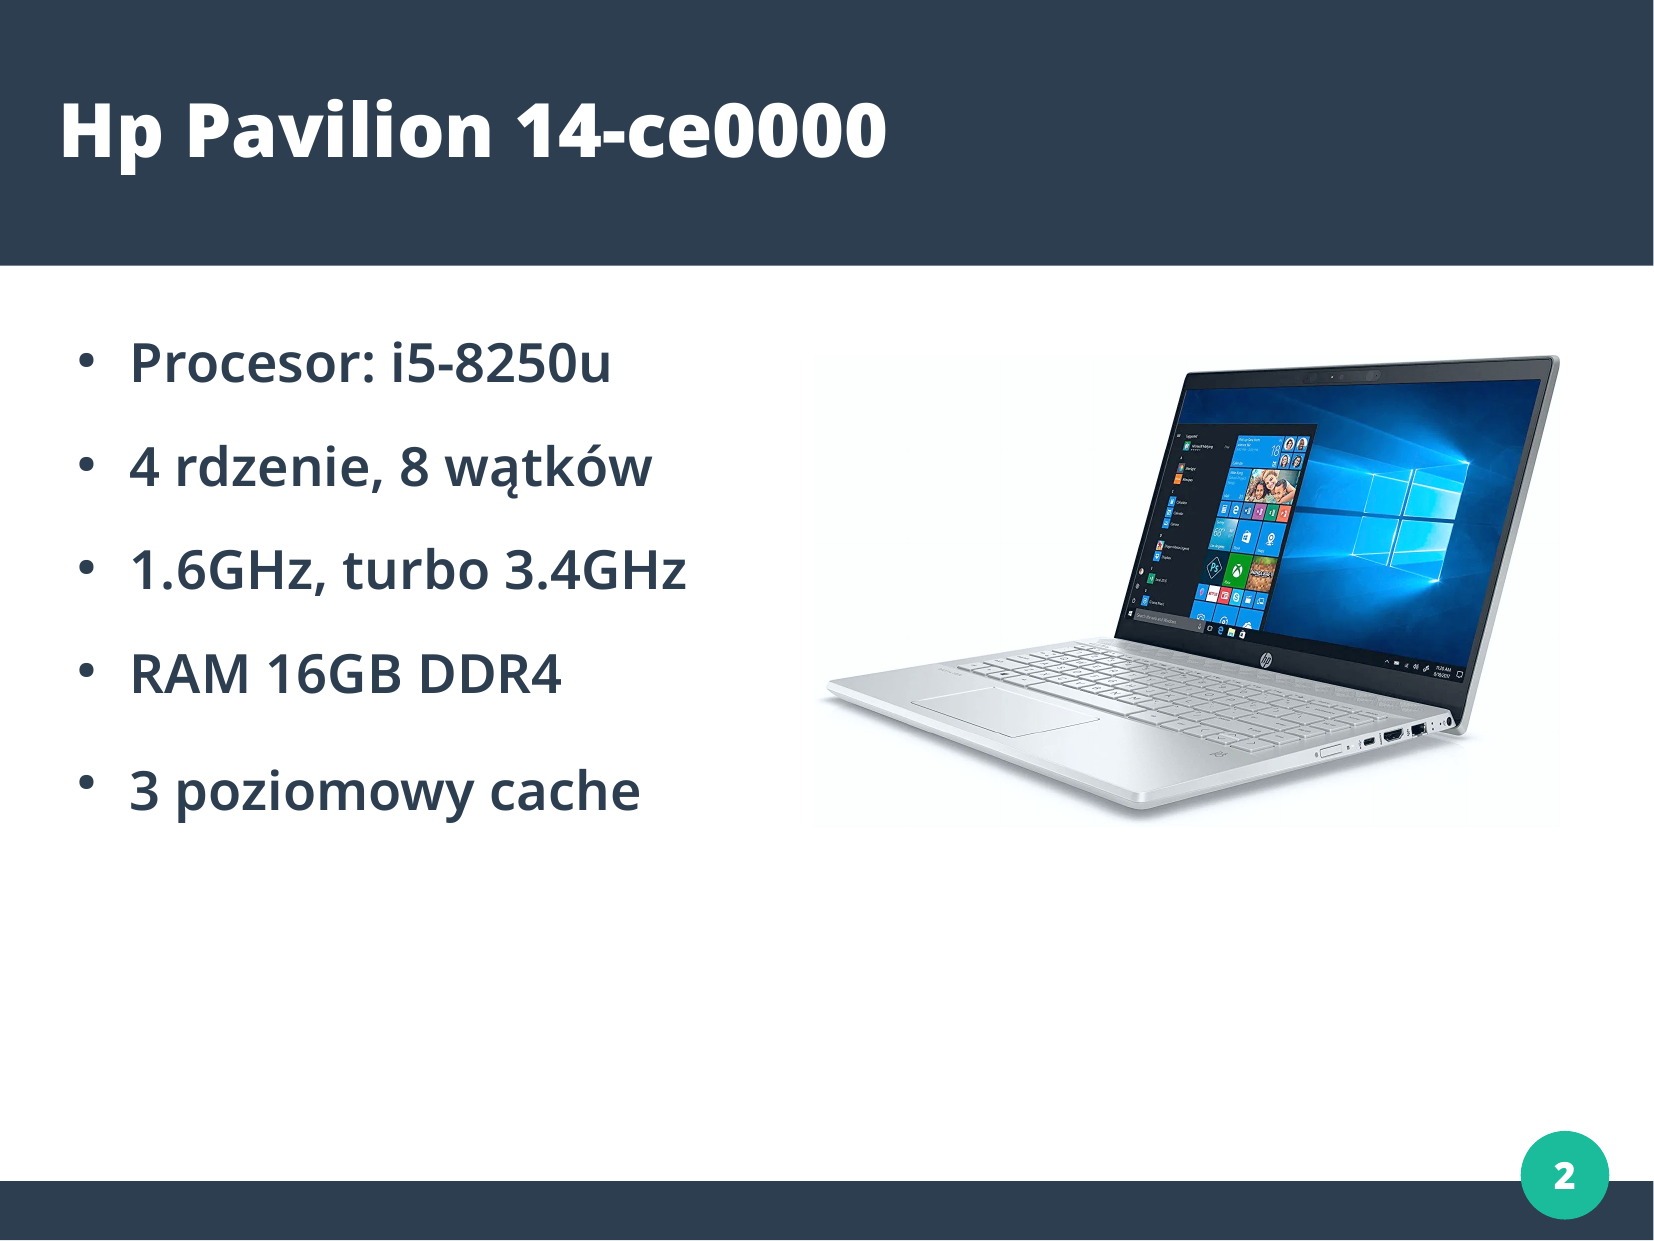

# Hp Pavilion 14-ce0000
Procesor: i5-8250u
4 rdzenie, 8 wątków
1.6GHz, turbo 3.4GHz
RAM 16GB DDR4
3 poziomowy cache
2